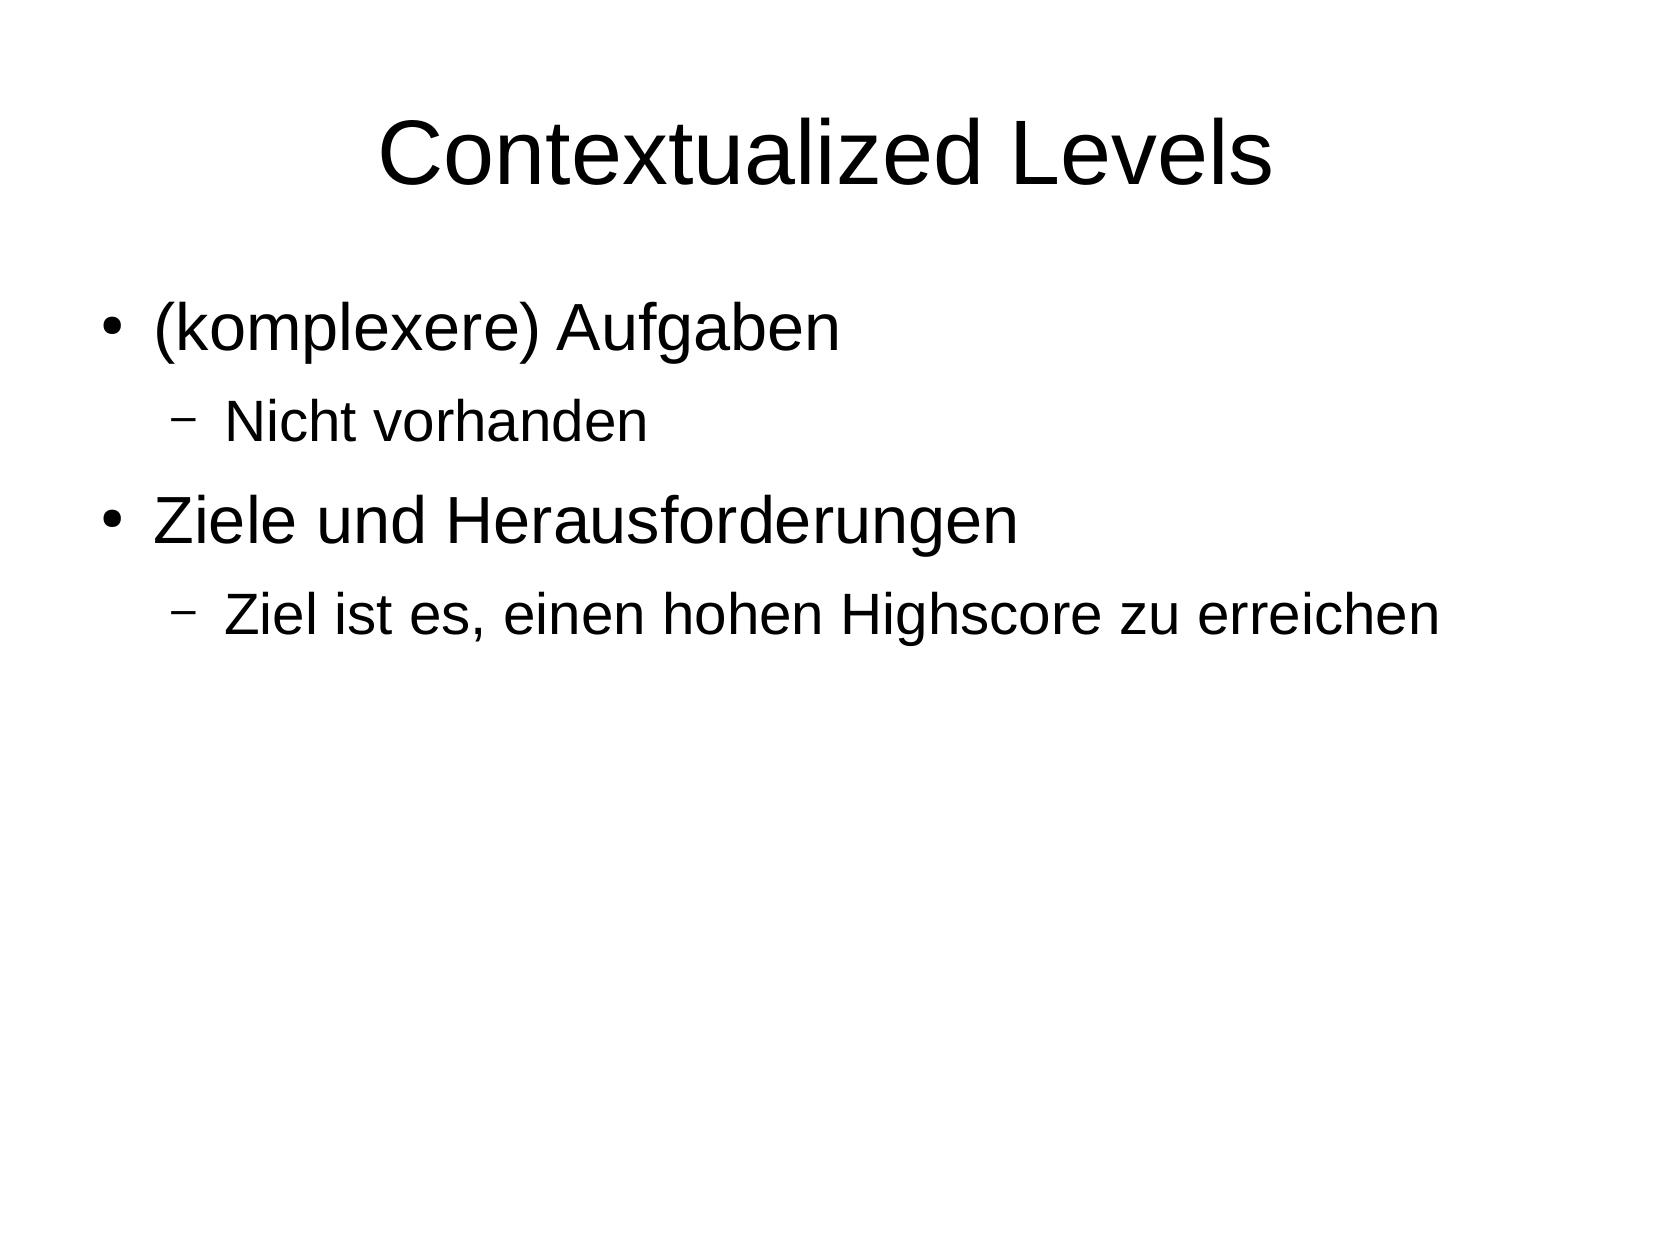

# Contextualized Levels
(komplexere) Aufgaben
Nicht vorhanden
Ziele und Herausforderungen
Ziel ist es, einen hohen Highscore zu erreichen